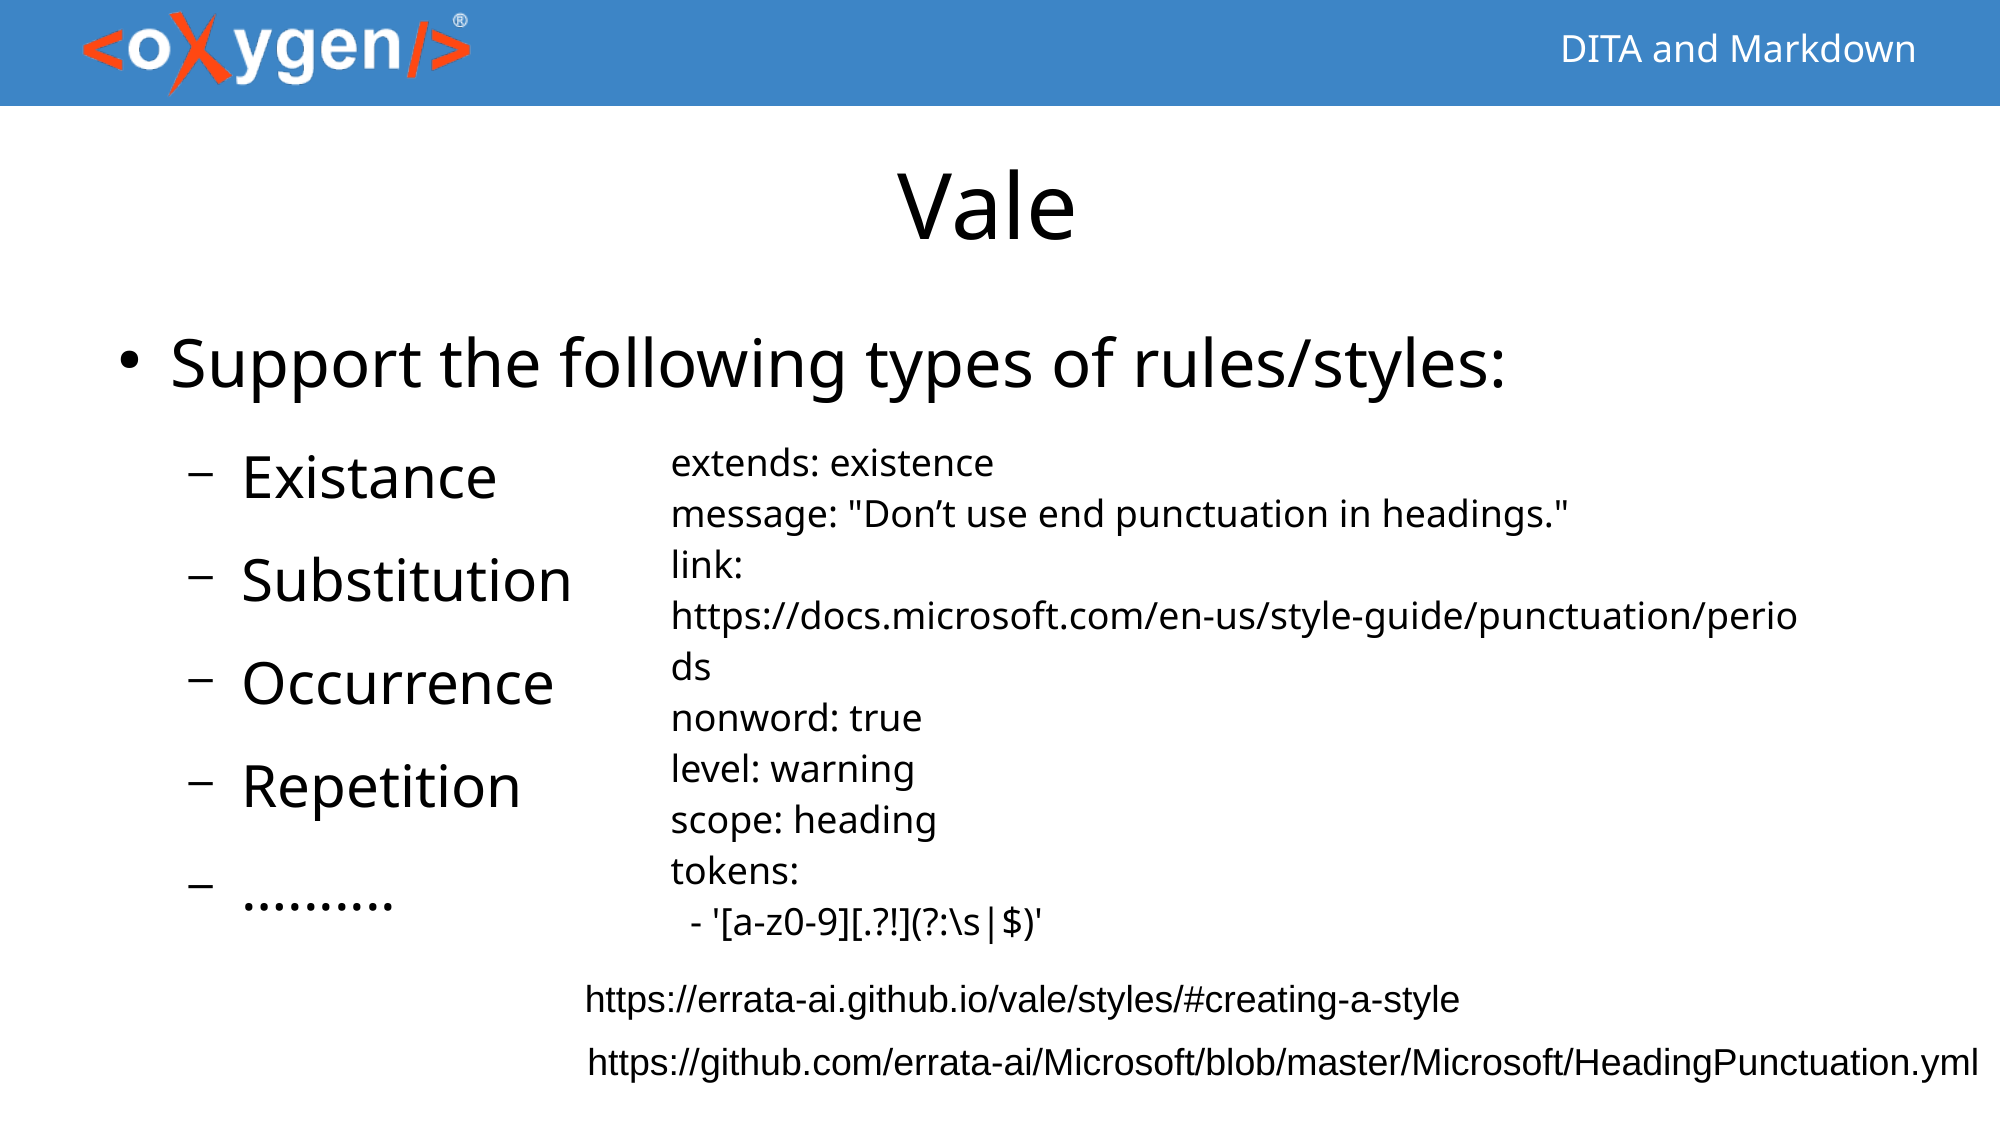

# Vale
Support the following types of rules/styles:
Existance
Substitution
Occurrence
Repetition
….......
extends: existence
message: "Don’t use end punctuation in headings."
link: https://docs.microsoft.com/en-us/style-guide/punctuation/periods
nonword: true
level: warning
scope: heading
tokens:
 - '[a-z0-9][.?!](?:\s|$)'
https://errata-ai.github.io/vale/styles/#creating-a-style
https://github.com/errata-ai/Microsoft/blob/master/Microsoft/HeadingPunctuation.yml